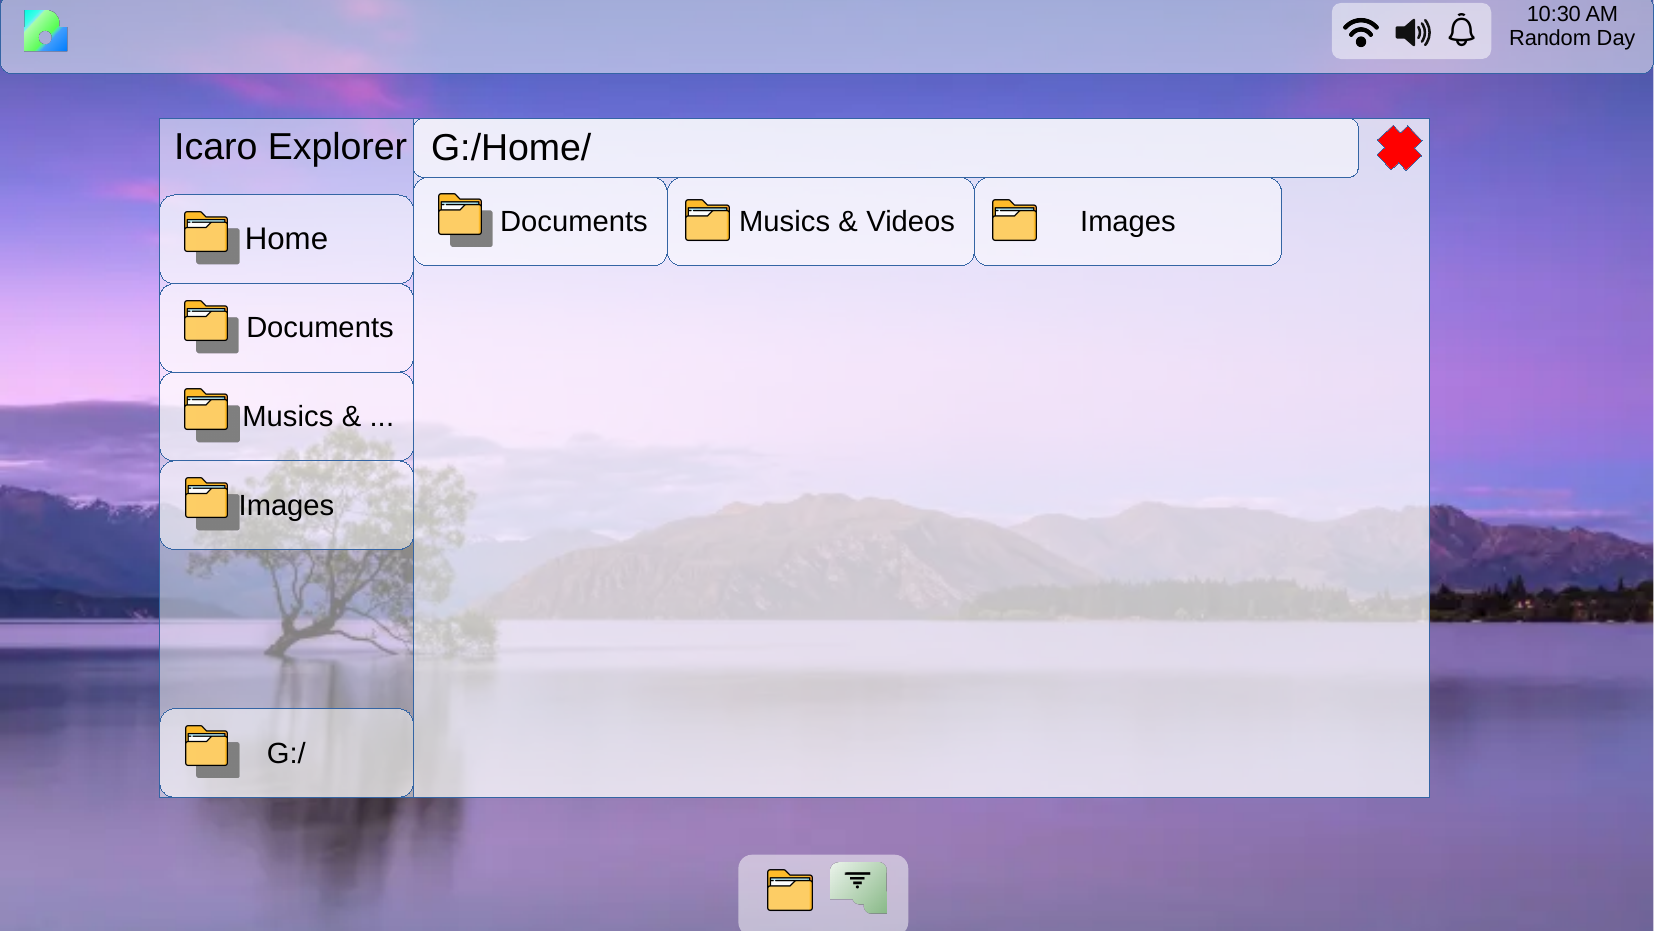

10:30 AM
Random Day
Icaro Explorer
G:/Home/
Documents
Musics & Videos
Images
Home
Documents
Musics & ...
Images
G:/